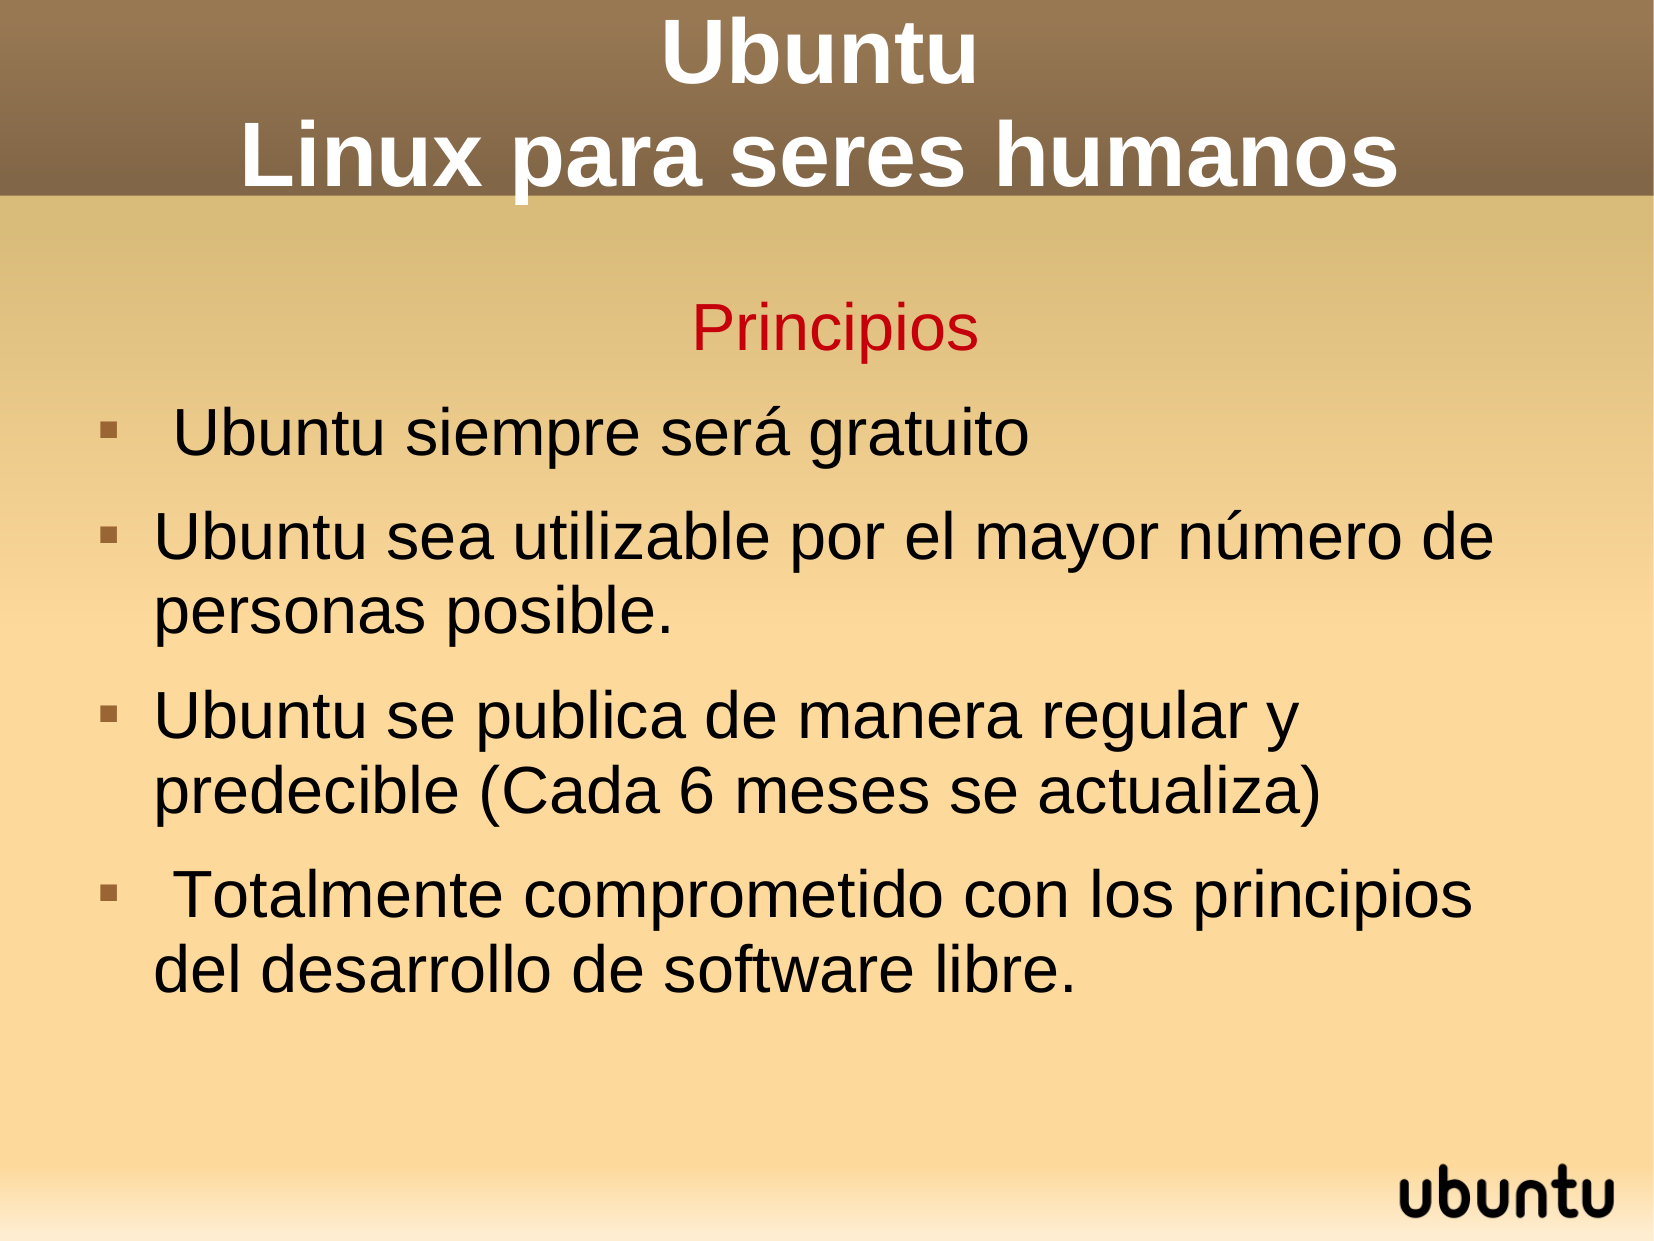

# Ubuntu Linux para seres humanos
Principios
 Ubuntu siempre será gratuito
Ubuntu sea utilizable por el mayor número de personas posible.
Ubuntu se publica de manera regular y predecible (Cada 6 meses se actualiza)
 Totalmente comprometido con los principios del desarrollo de software libre.